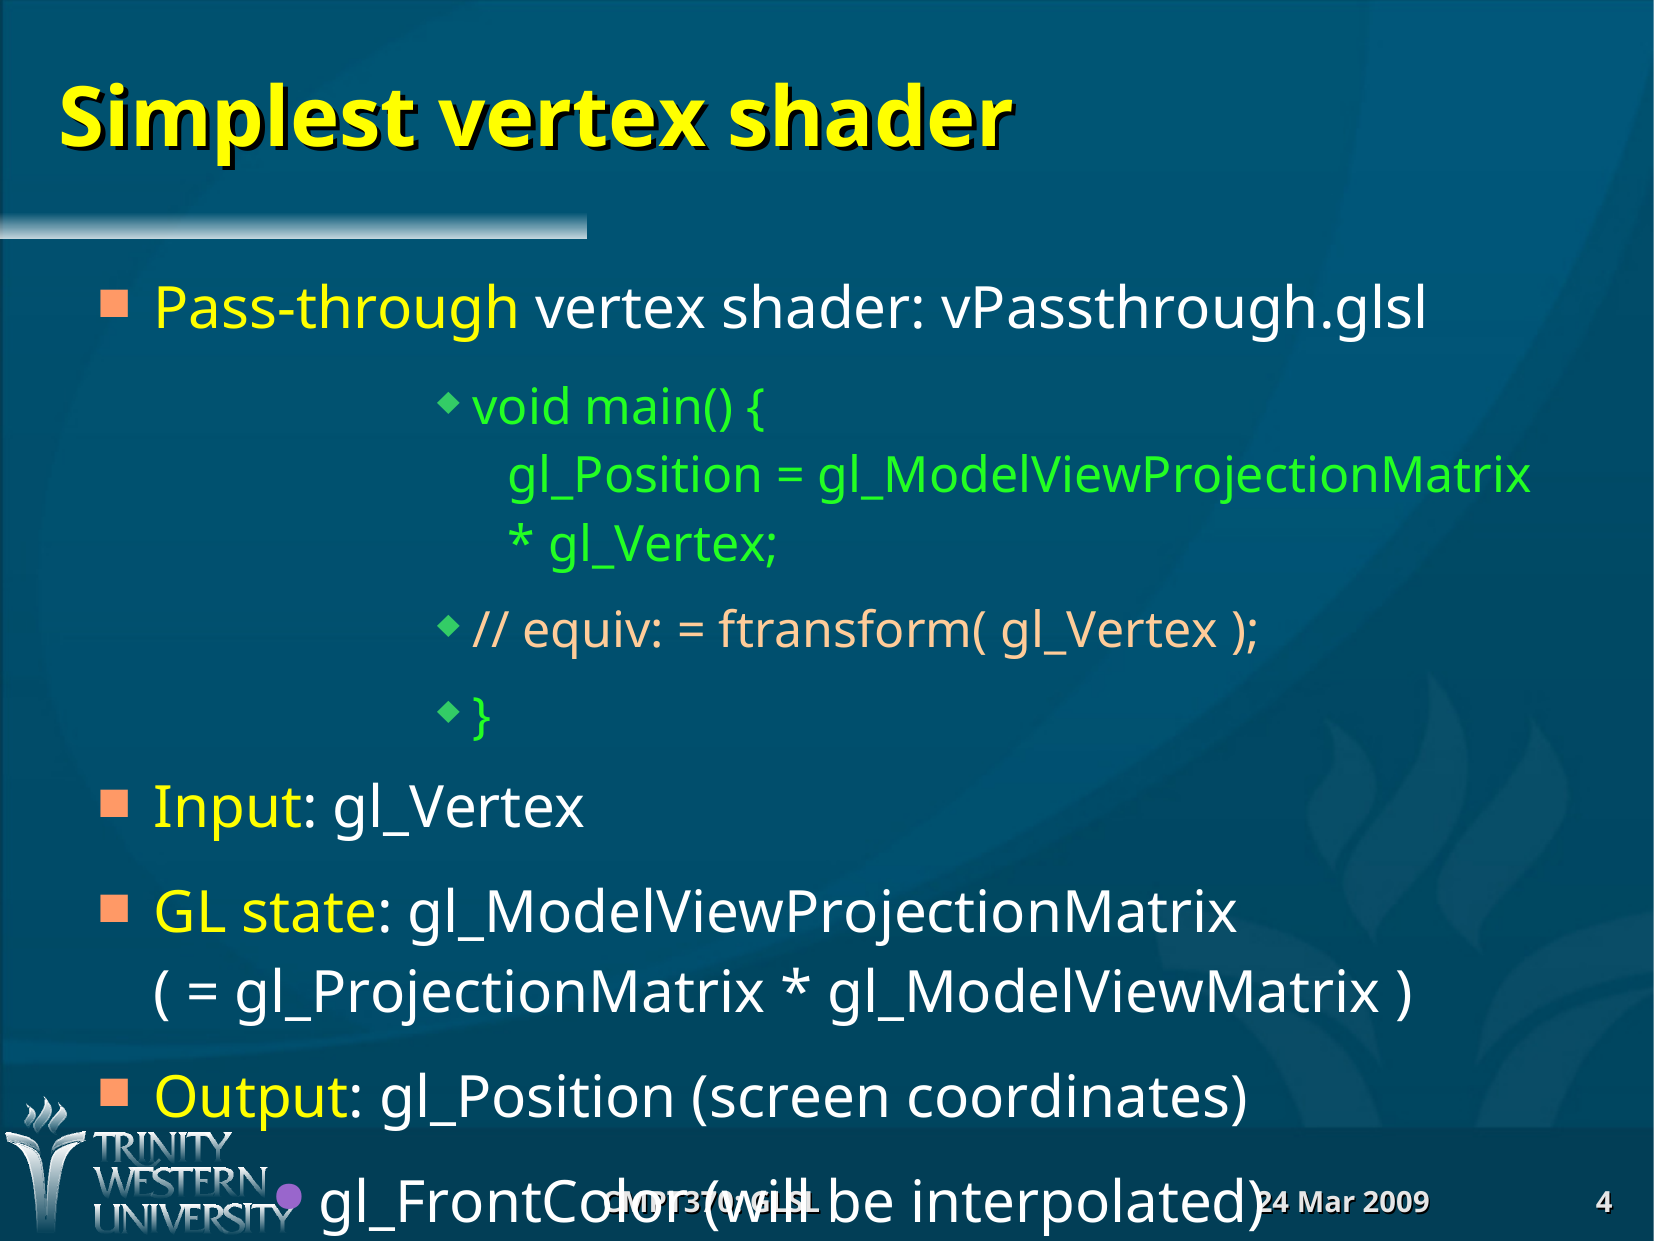

# Simplest vertex shader
Pass-through vertex shader: vPassthrough.glsl
void main() {
gl_Position = gl_ModelViewProjectionMatrix * gl_Vertex;
// equiv: = ftransform( gl_Vertex );
}
Input: gl_Vertex
GL state: gl_ModelViewProjectionMatrix
( = gl_ProjectionMatrix * gl_ModelViewMatrix )
Output: gl_Position (screen coordinates)
gl_FrontColor (will be interpolated)
CMPT370: GLSL
24 Mar 2009
4